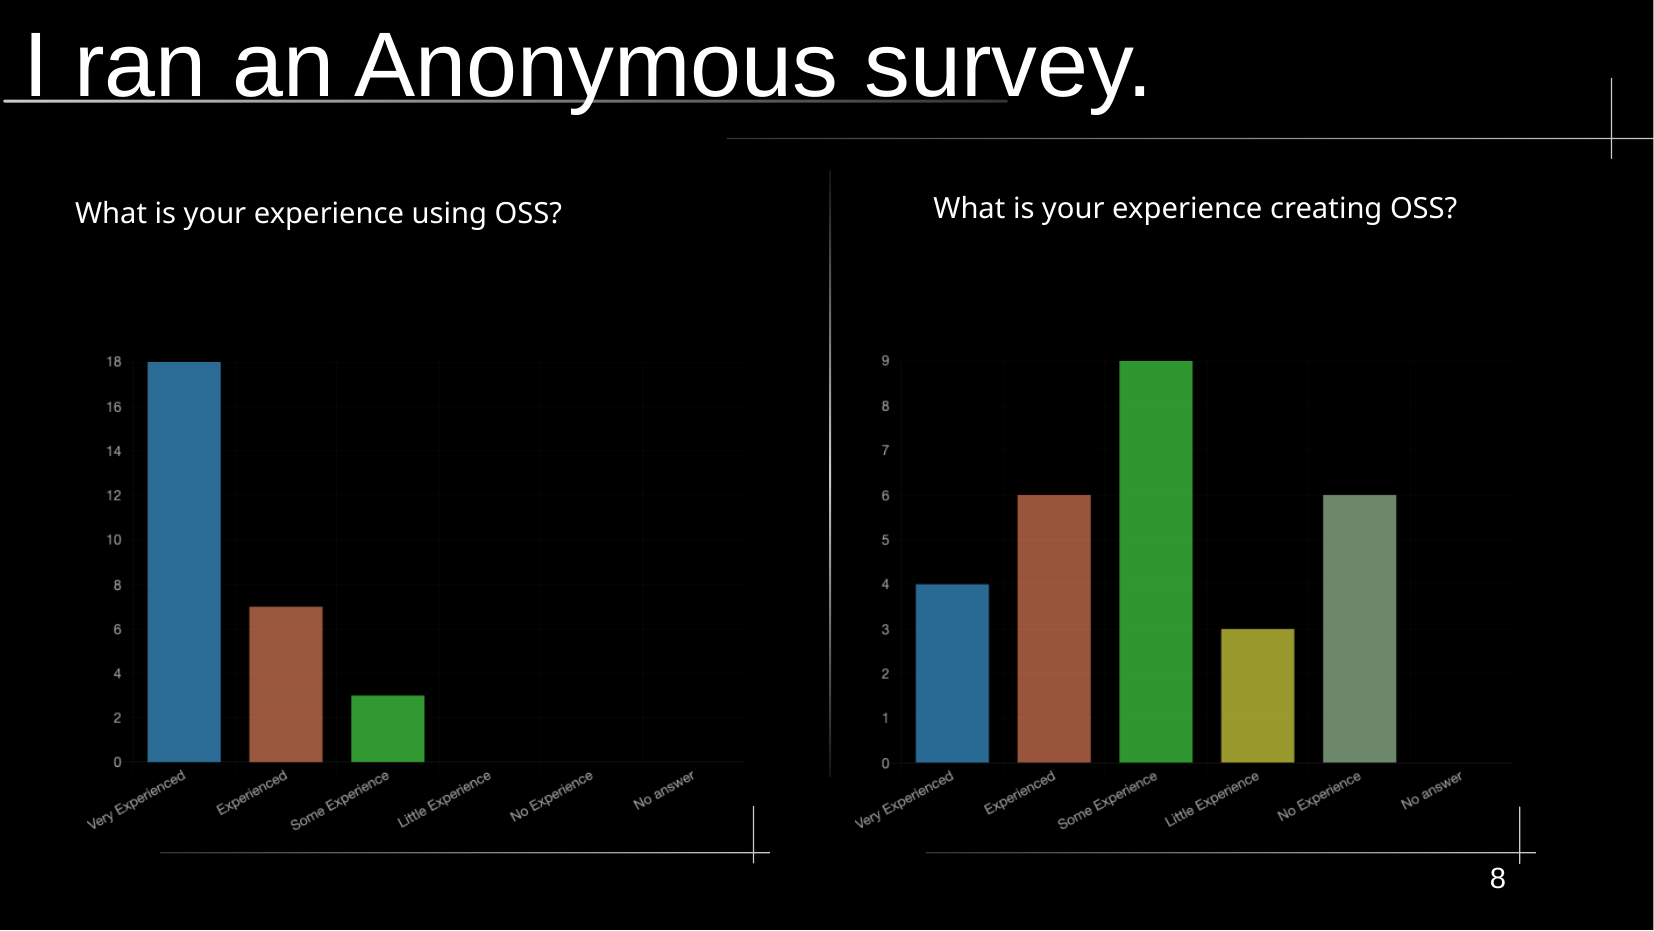

# I ran an Anonymous survey.
What is your experience creating OSS?
What is your experience using OSS?
8